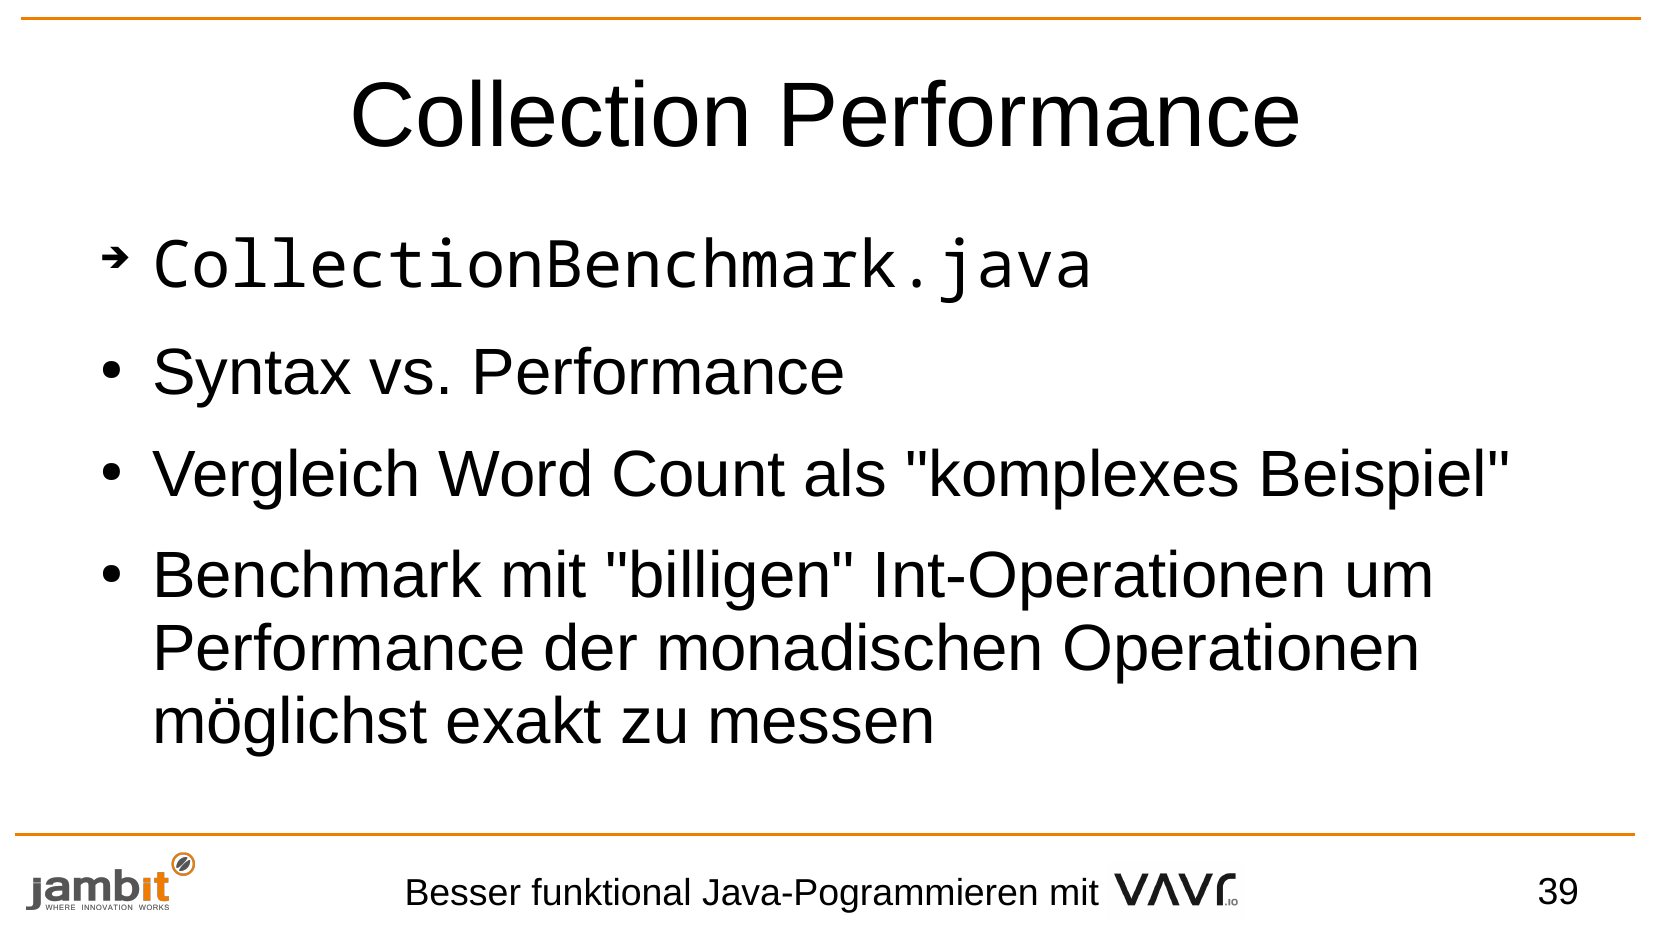

# Collection Performance
CollectionBenchmark.java
Syntax vs. Performance
Vergleich Word Count als "komplexes Beispiel"
Benchmark mit "billigen" Int-Operationen um Performance der monadischen Operationen möglichst exakt zu messen